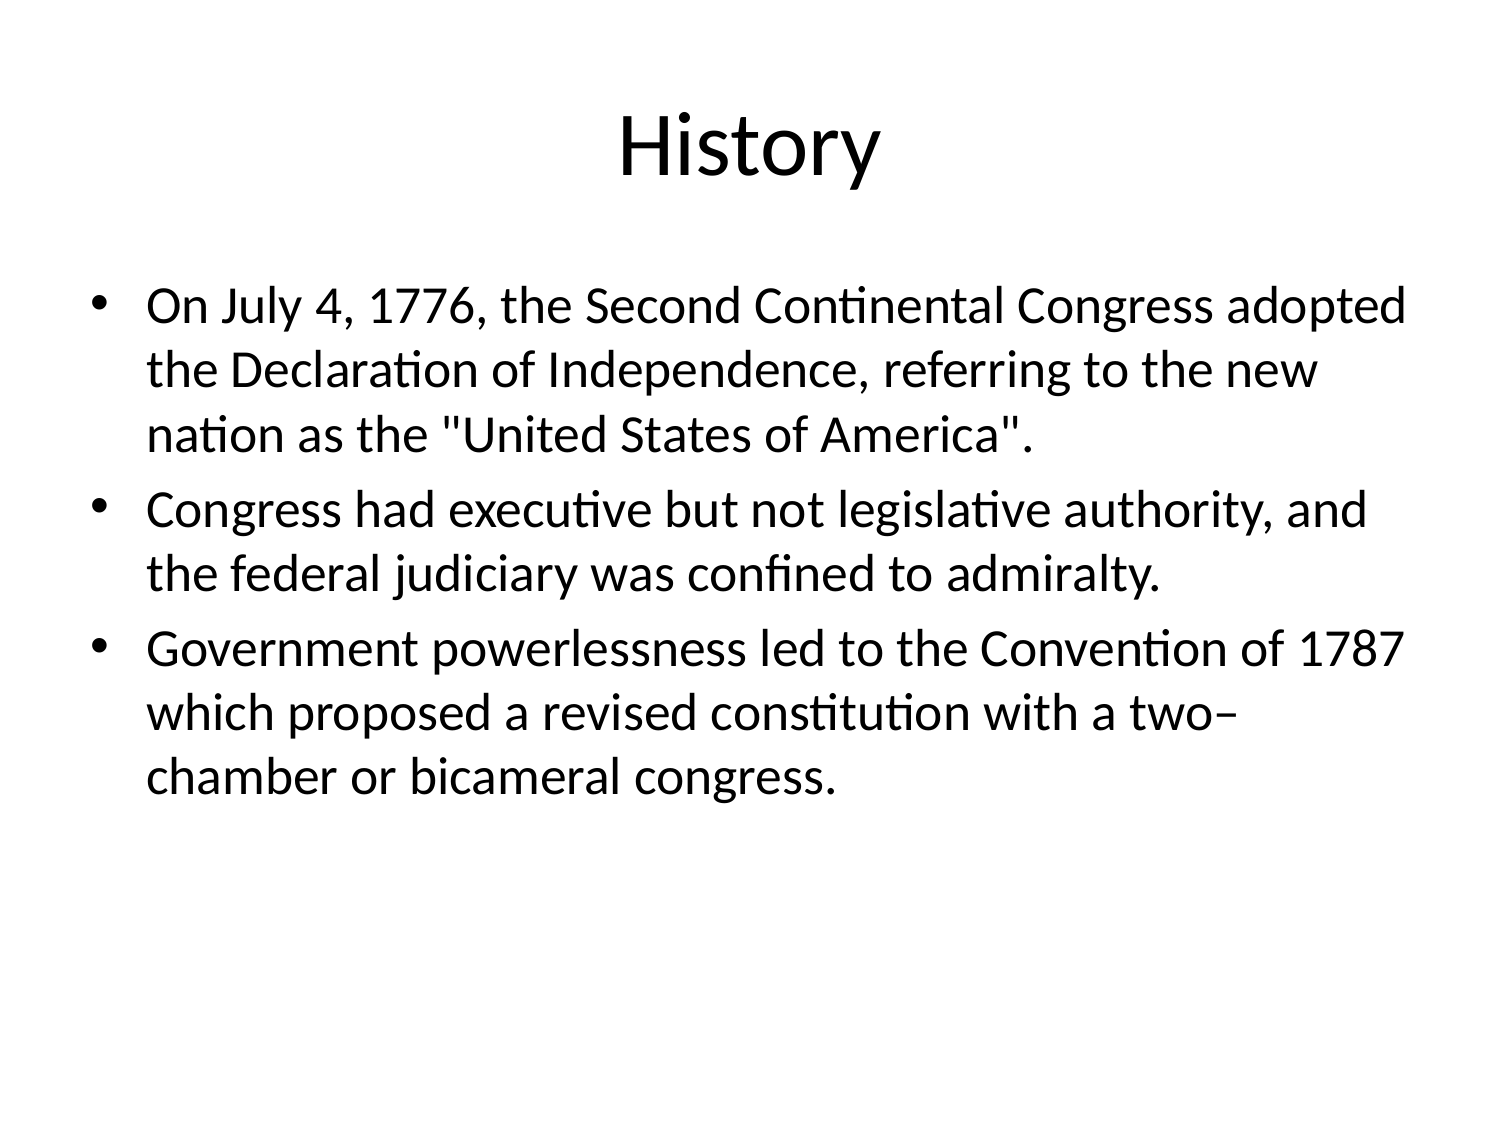

# History
On July 4, 1776, the Second Continental Congress adopted the Declaration of Independence, referring to the new nation as the "United States of America".
Congress had executive but not legislative authority, and the federal judiciary was confined to admiralty.
Government powerlessness led to the Convention of 1787 which proposed a revised constitution with a two–chamber or bicameral congress.